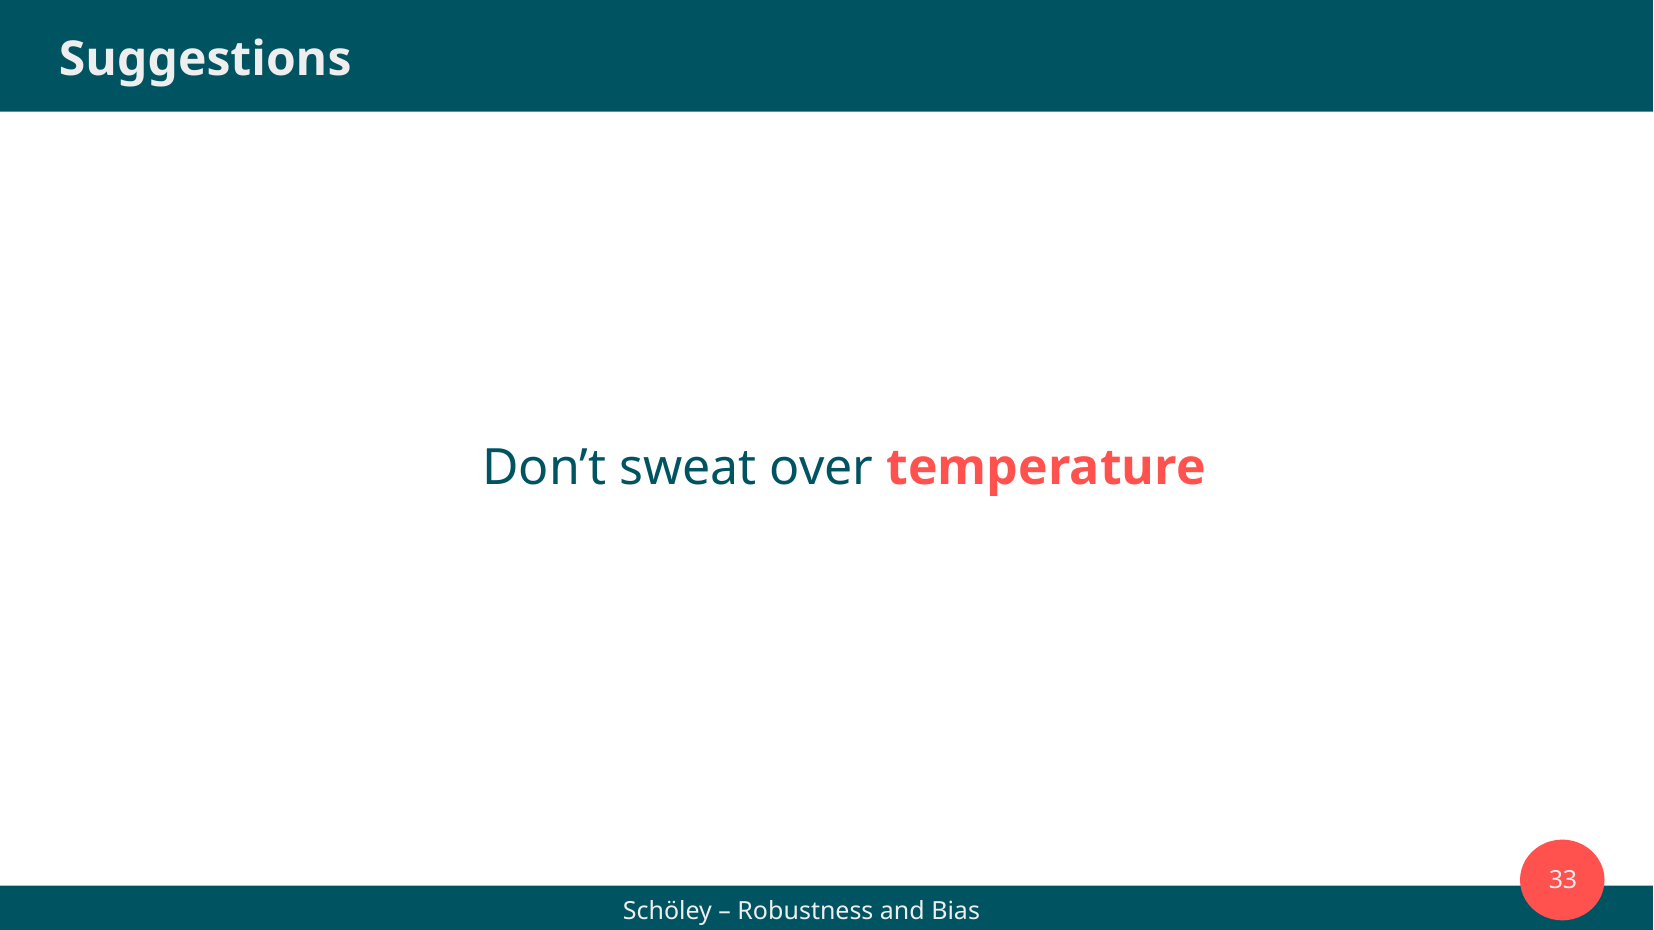

# Suggestions
Don’t sweat over temperature
33
Schöley – Robustness and Bias